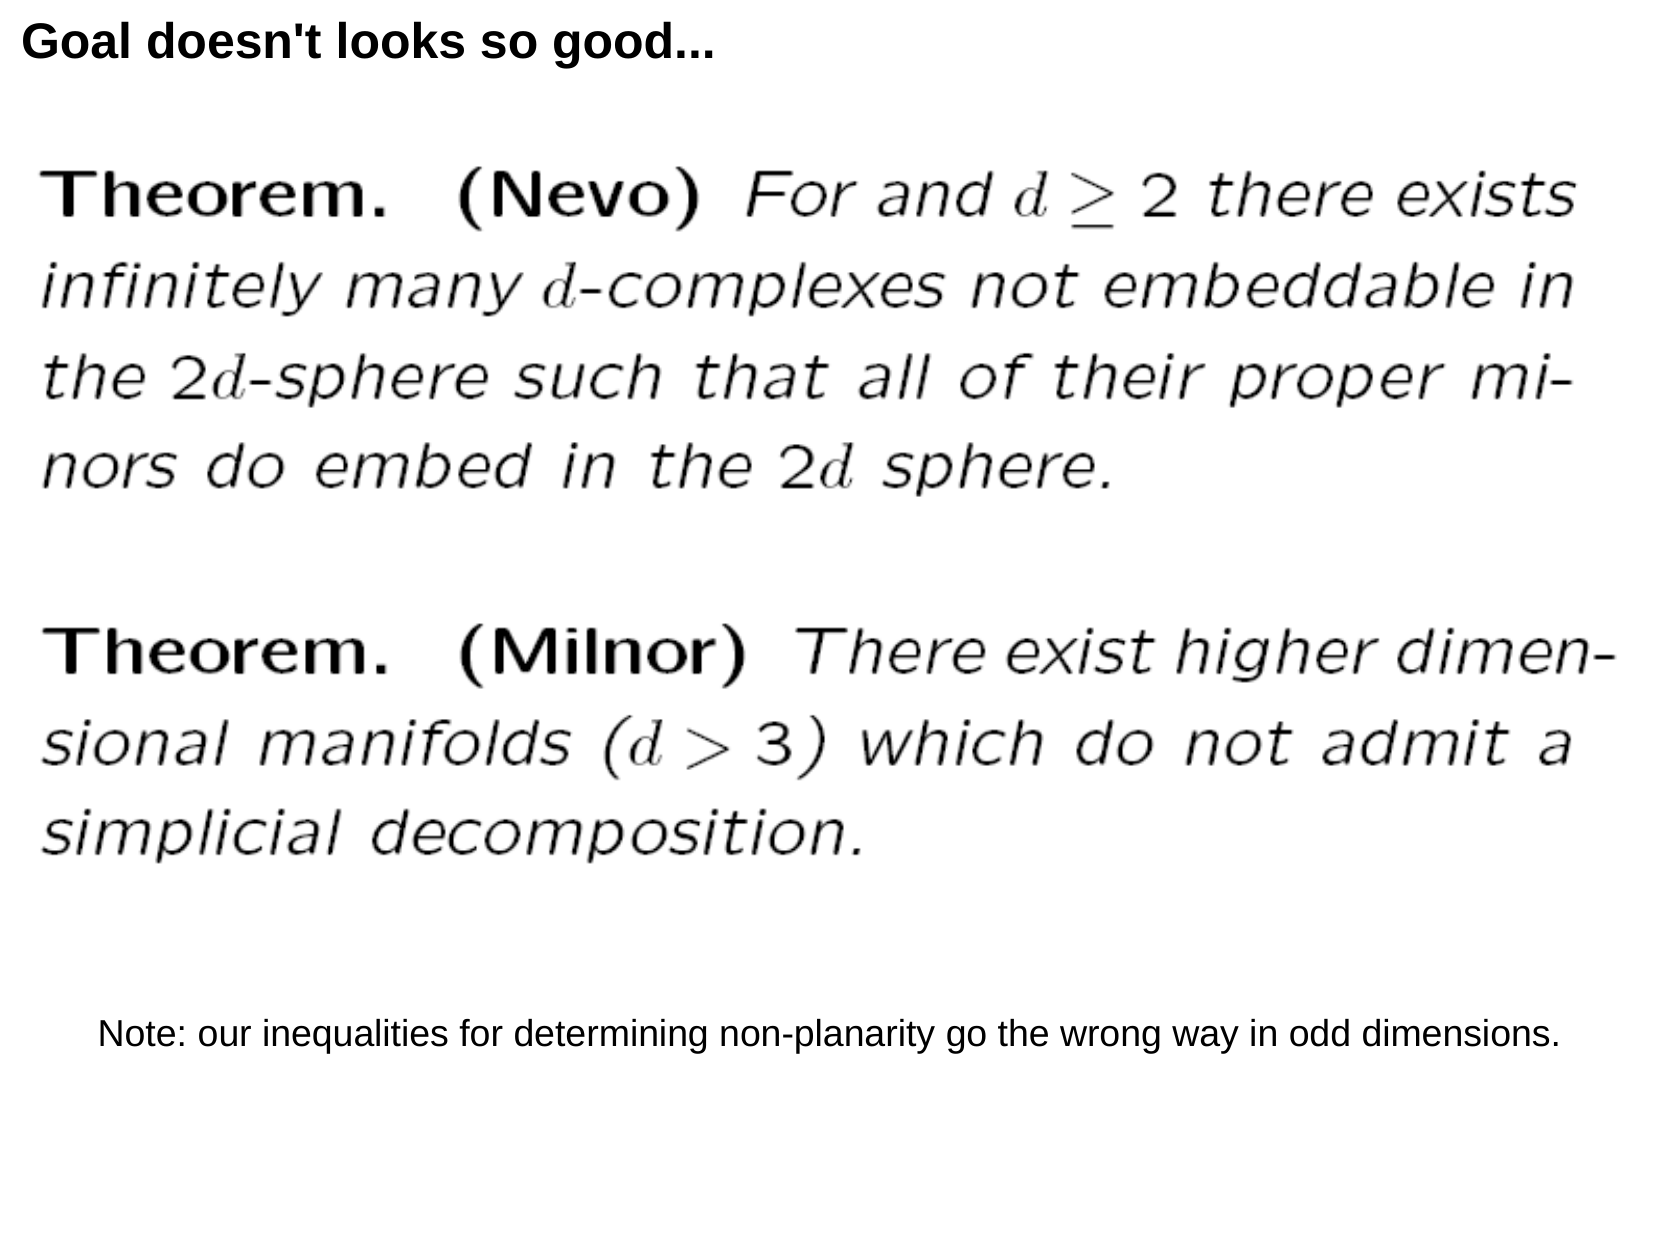

Goal doesn't looks so good...
Note: our inequalities for determining non-planarity go the wrong way in odd dimensions.